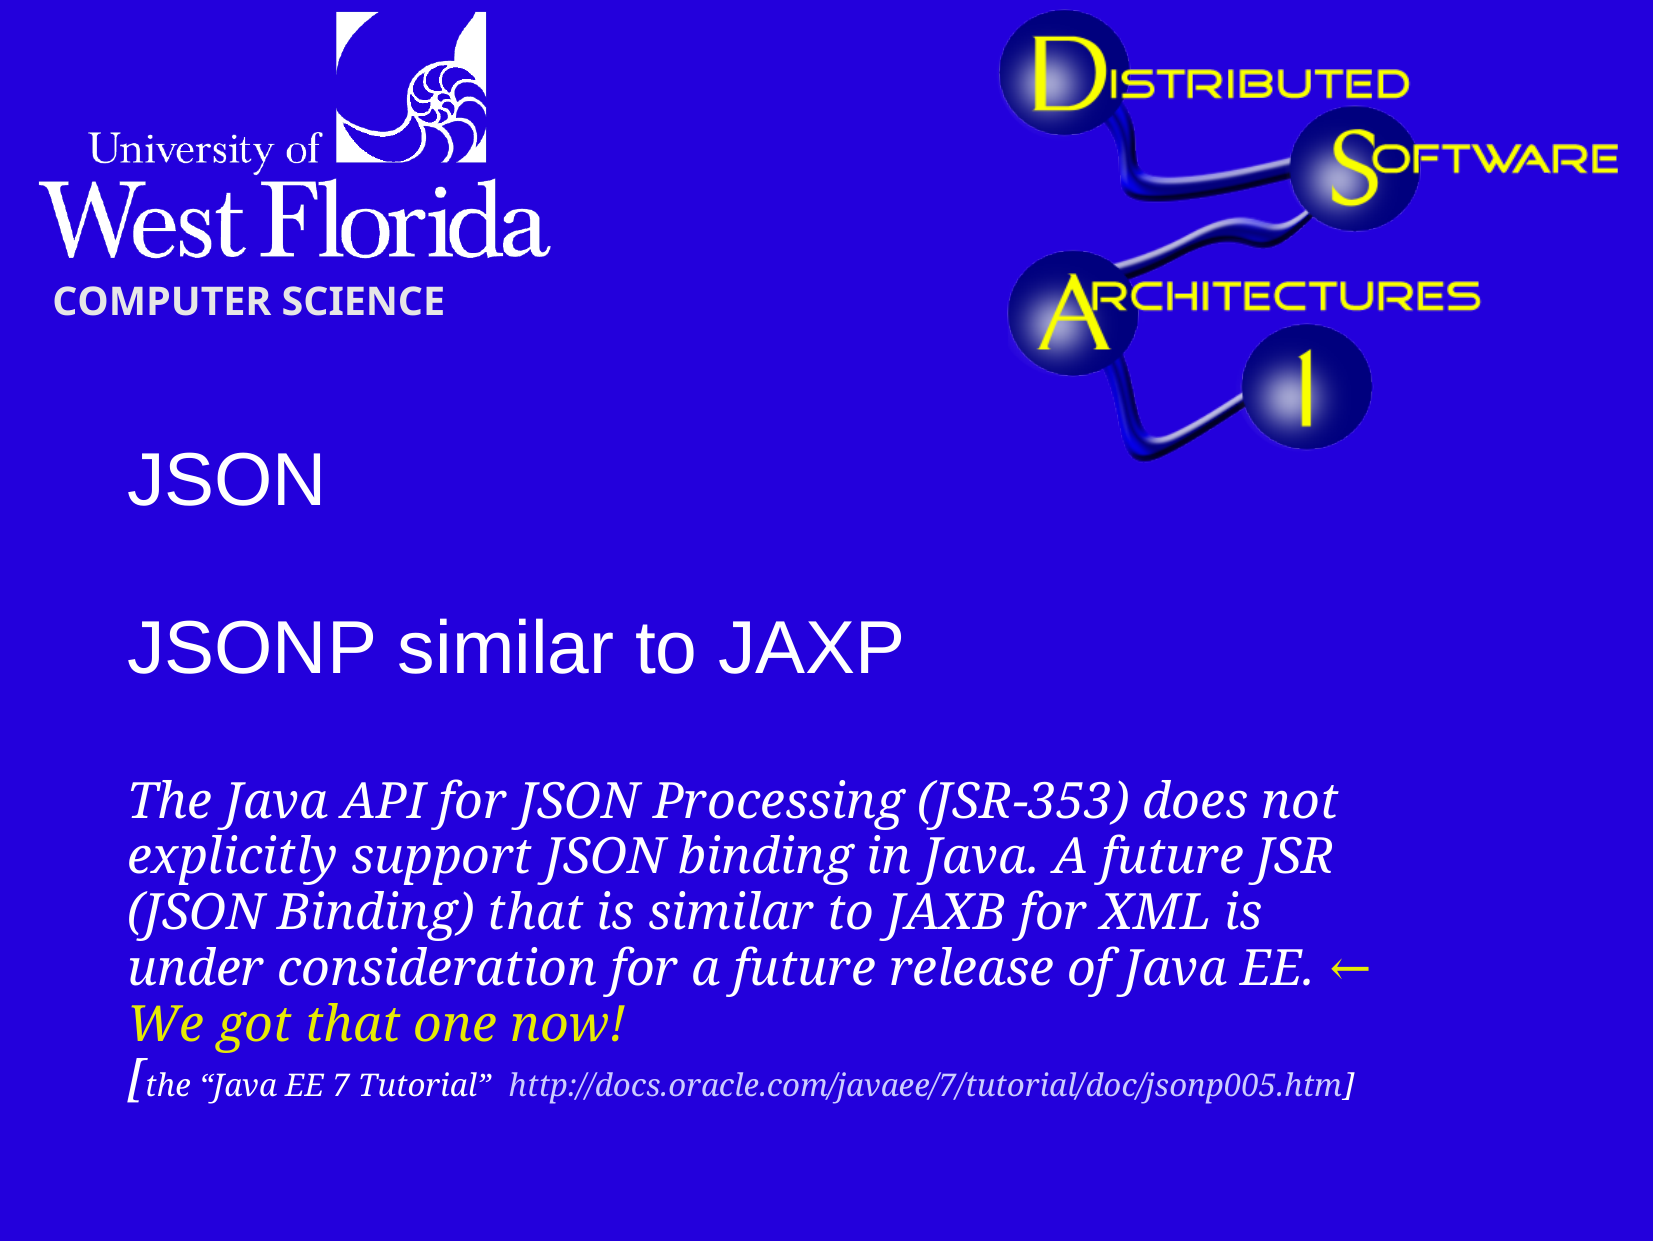

COMPUTER SCIENCE
JSON
JSONP similar to JAXP
The Java API for JSON Processing (JSR-353) does not explicitly support JSON binding in Java. A future JSR (JSON Binding) that is similar to JAXB for XML is under consideration for a future release of Java EE. ← We got that one now!
[the “Java EE 7 Tutorial” http://docs.oracle.com/javaee/7/tutorial/doc/jsonp005.htm]